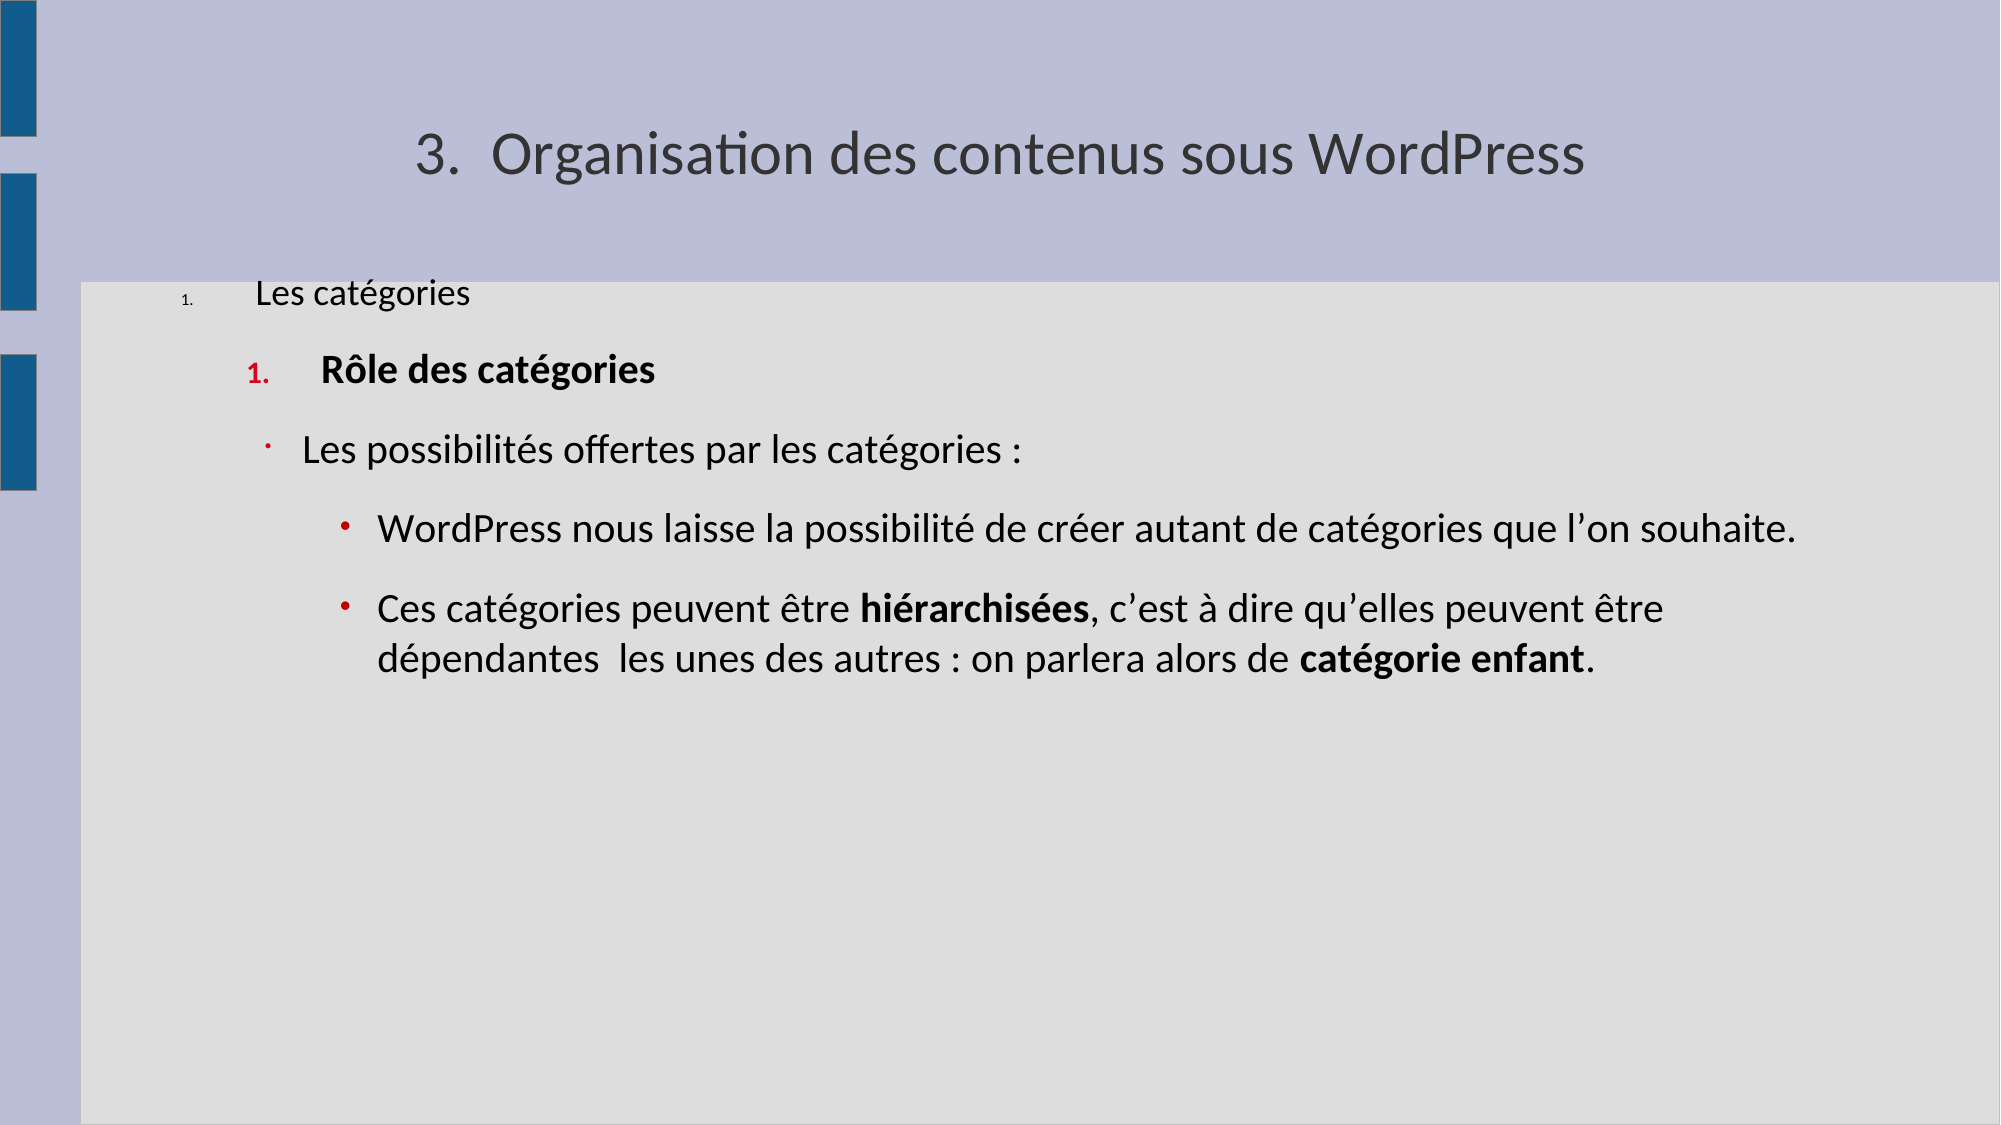

# 3.	Organisation des contenus sous WordPress
Les catégories
Rôle des catégories
Les possibilités offertes par les catégories :
WordPress nous laisse la possibilité de créer autant de catégories que l’on souhaite.
Ces catégories peuvent être hiérarchisées, c’est à dire qu’elles peuvent être dépendantes les unes des autres : on parlera alors de catégorie enfant.